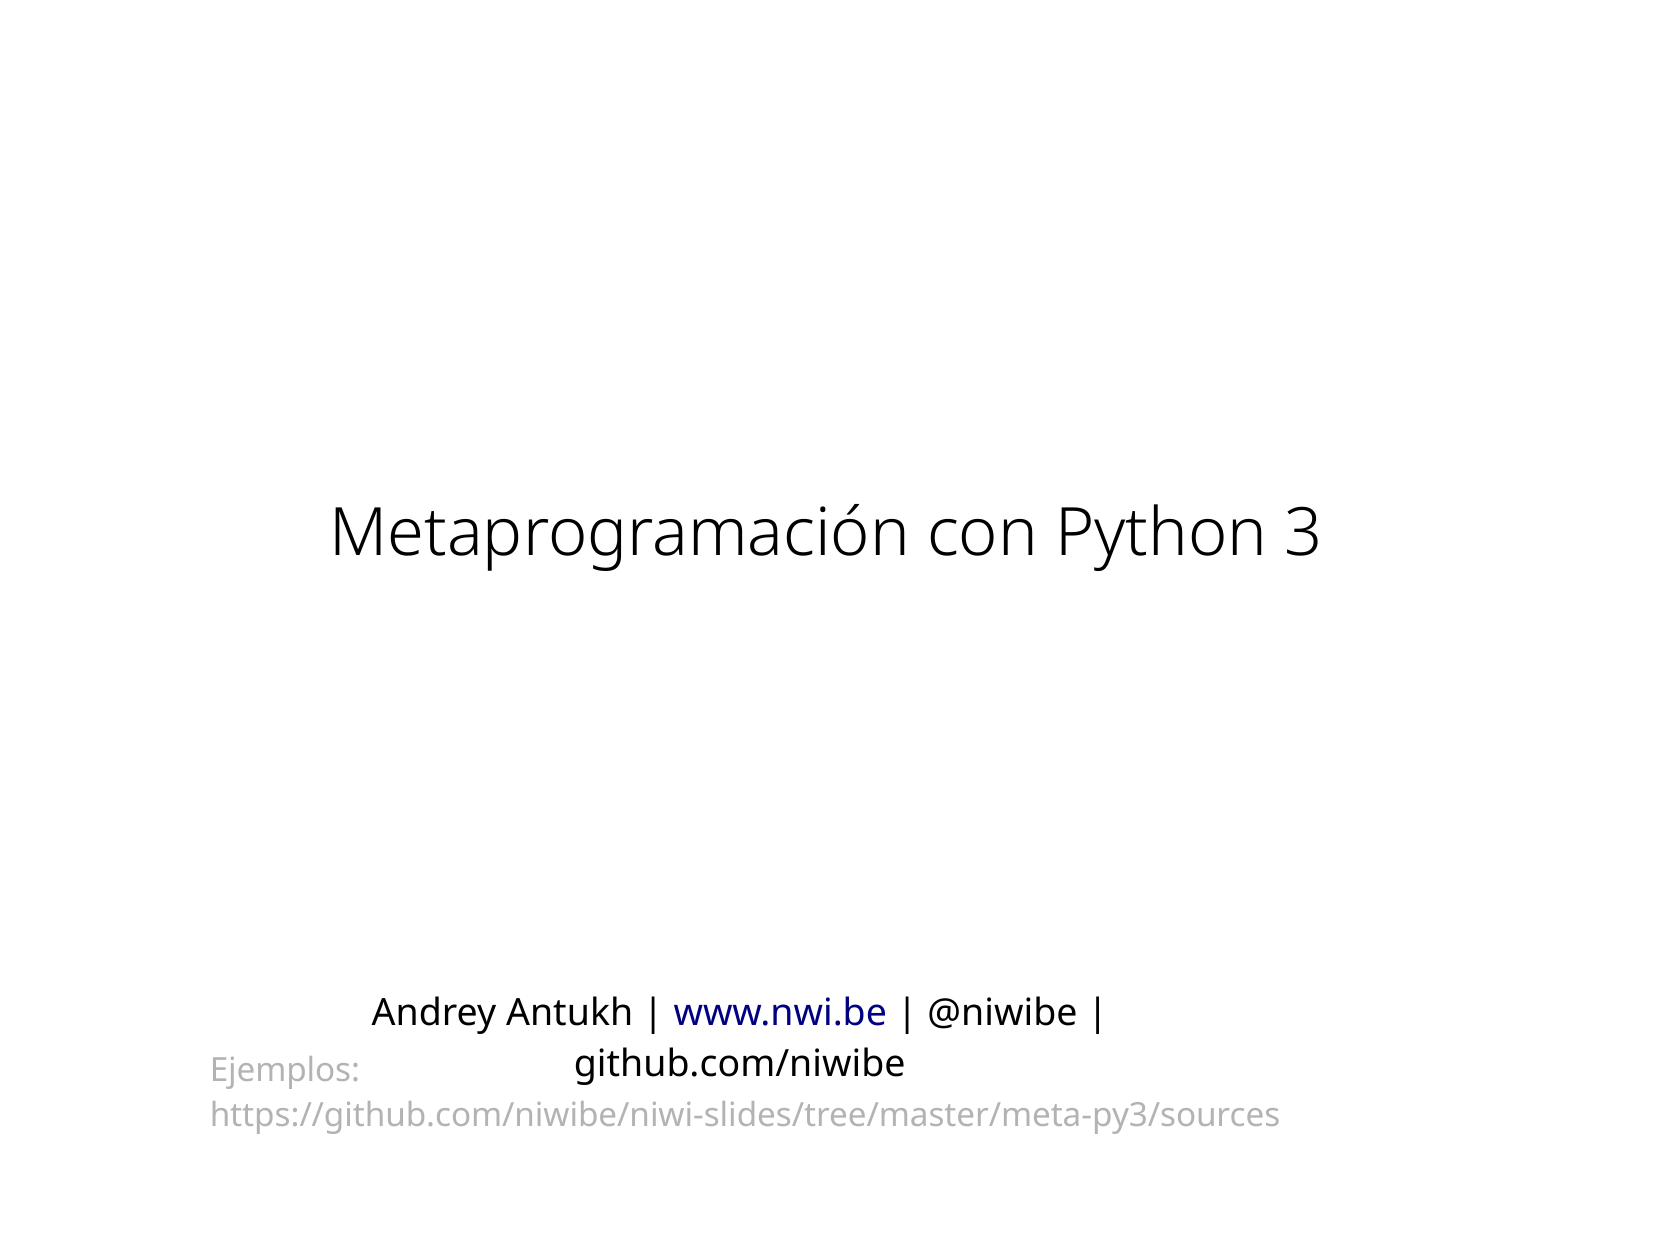

# Metaprogramación con Python 3
Andrey Antukh | www.nwi.be | @niwibe | github.com/niwibe
Ejemplos: https://github.com/niwibe/niwi-slides/tree/master/meta-py3/sources